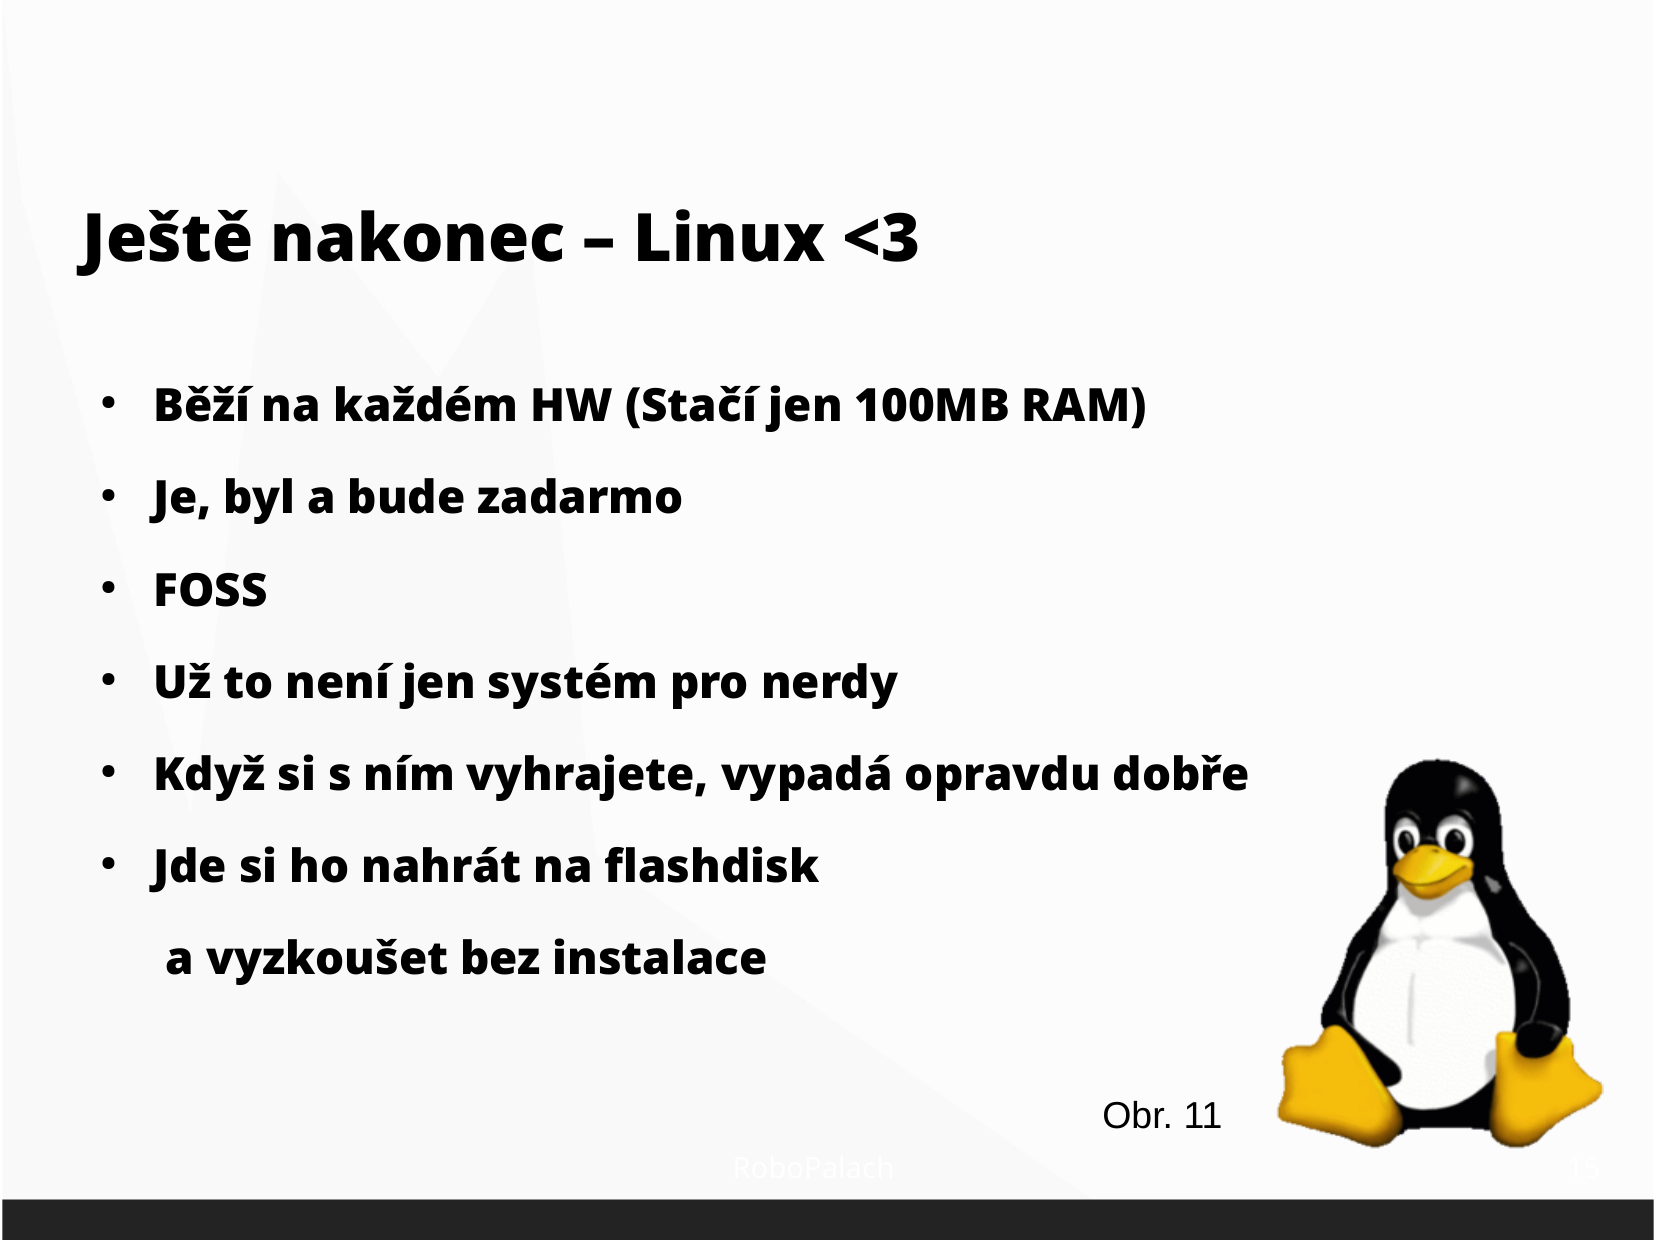

# Ještě nakonec – Linux <3
Běží na každém HW (Stačí jen 100MB RAM)
Je, byl a bude zadarmo
FOSS
Už to není jen systém pro nerdy
Když si s ním vyhrajete, vypadá opravdu dobře
Jde si ho nahrát na flashdisk
 a vyzkoušet bez instalace
Obr. 11
RoboPalach
15